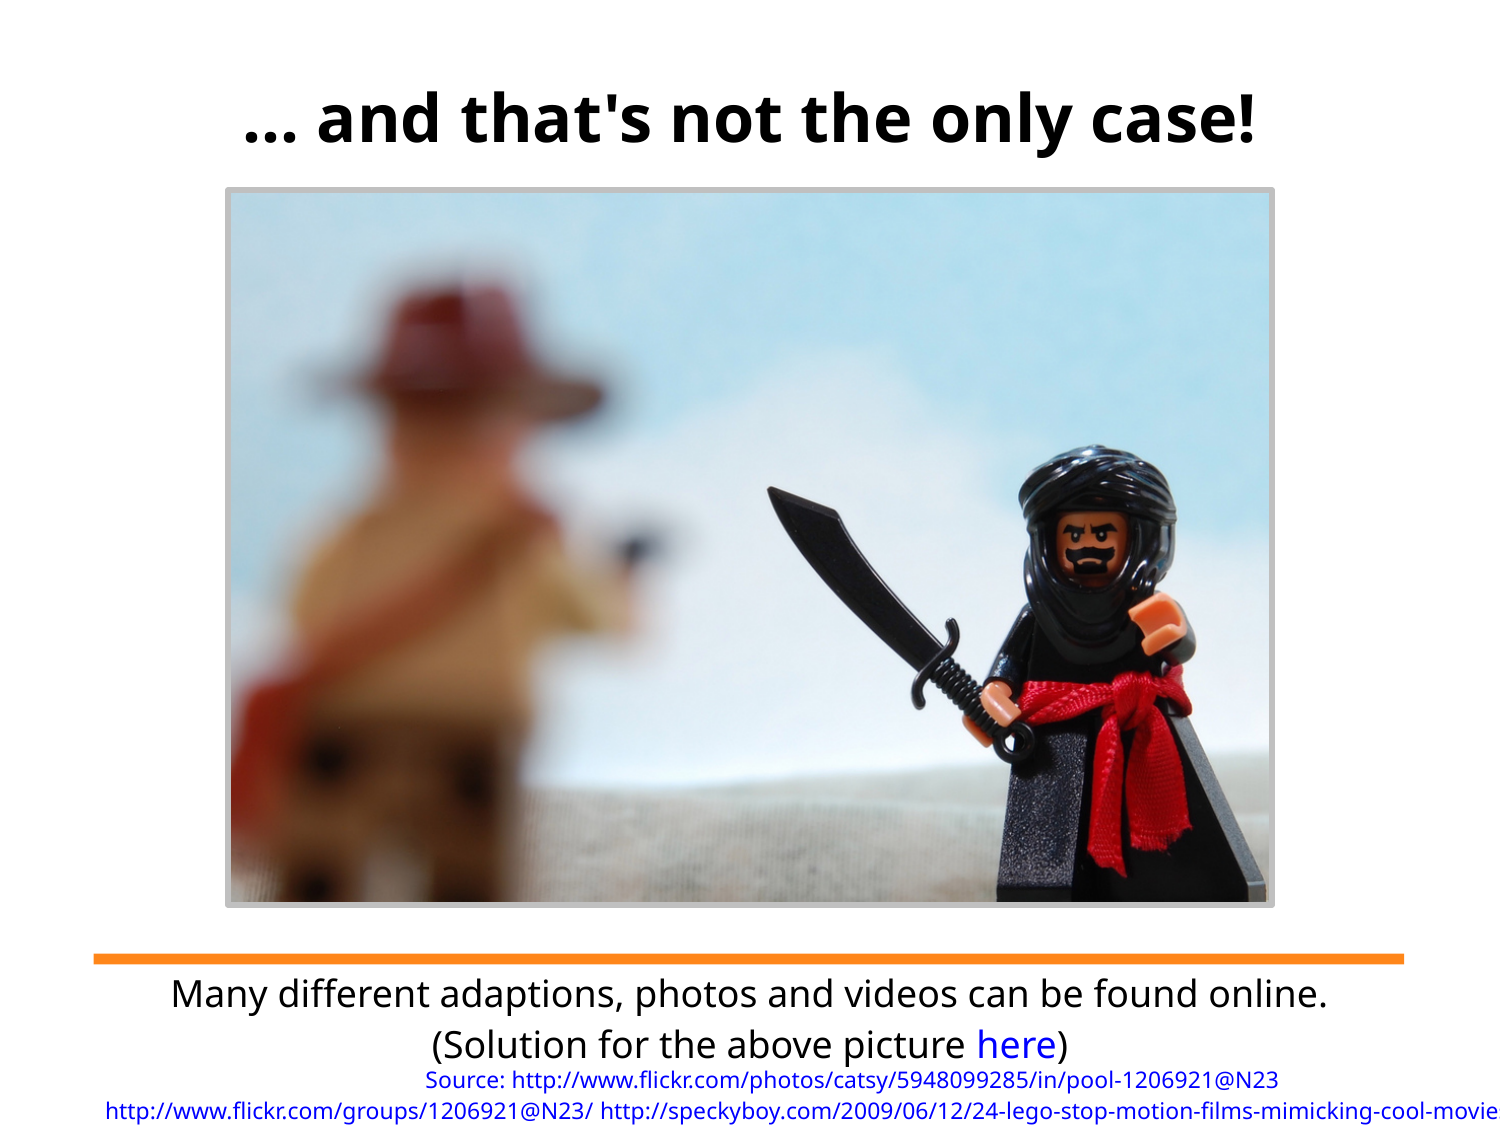

# … and that's not the only case!
Many different adaptions, photos and videos can be found online.
(Solution for the above picture here)
Source: http://www.flickr.com/photos/catsy/5948099285/in/pool-1206921@N23
http://www.flickr.com/groups/1206921@N23/ http://speckyboy.com/2009/06/12/24-lego-stop-motion-films-mimicking-cool-movies-scenes/